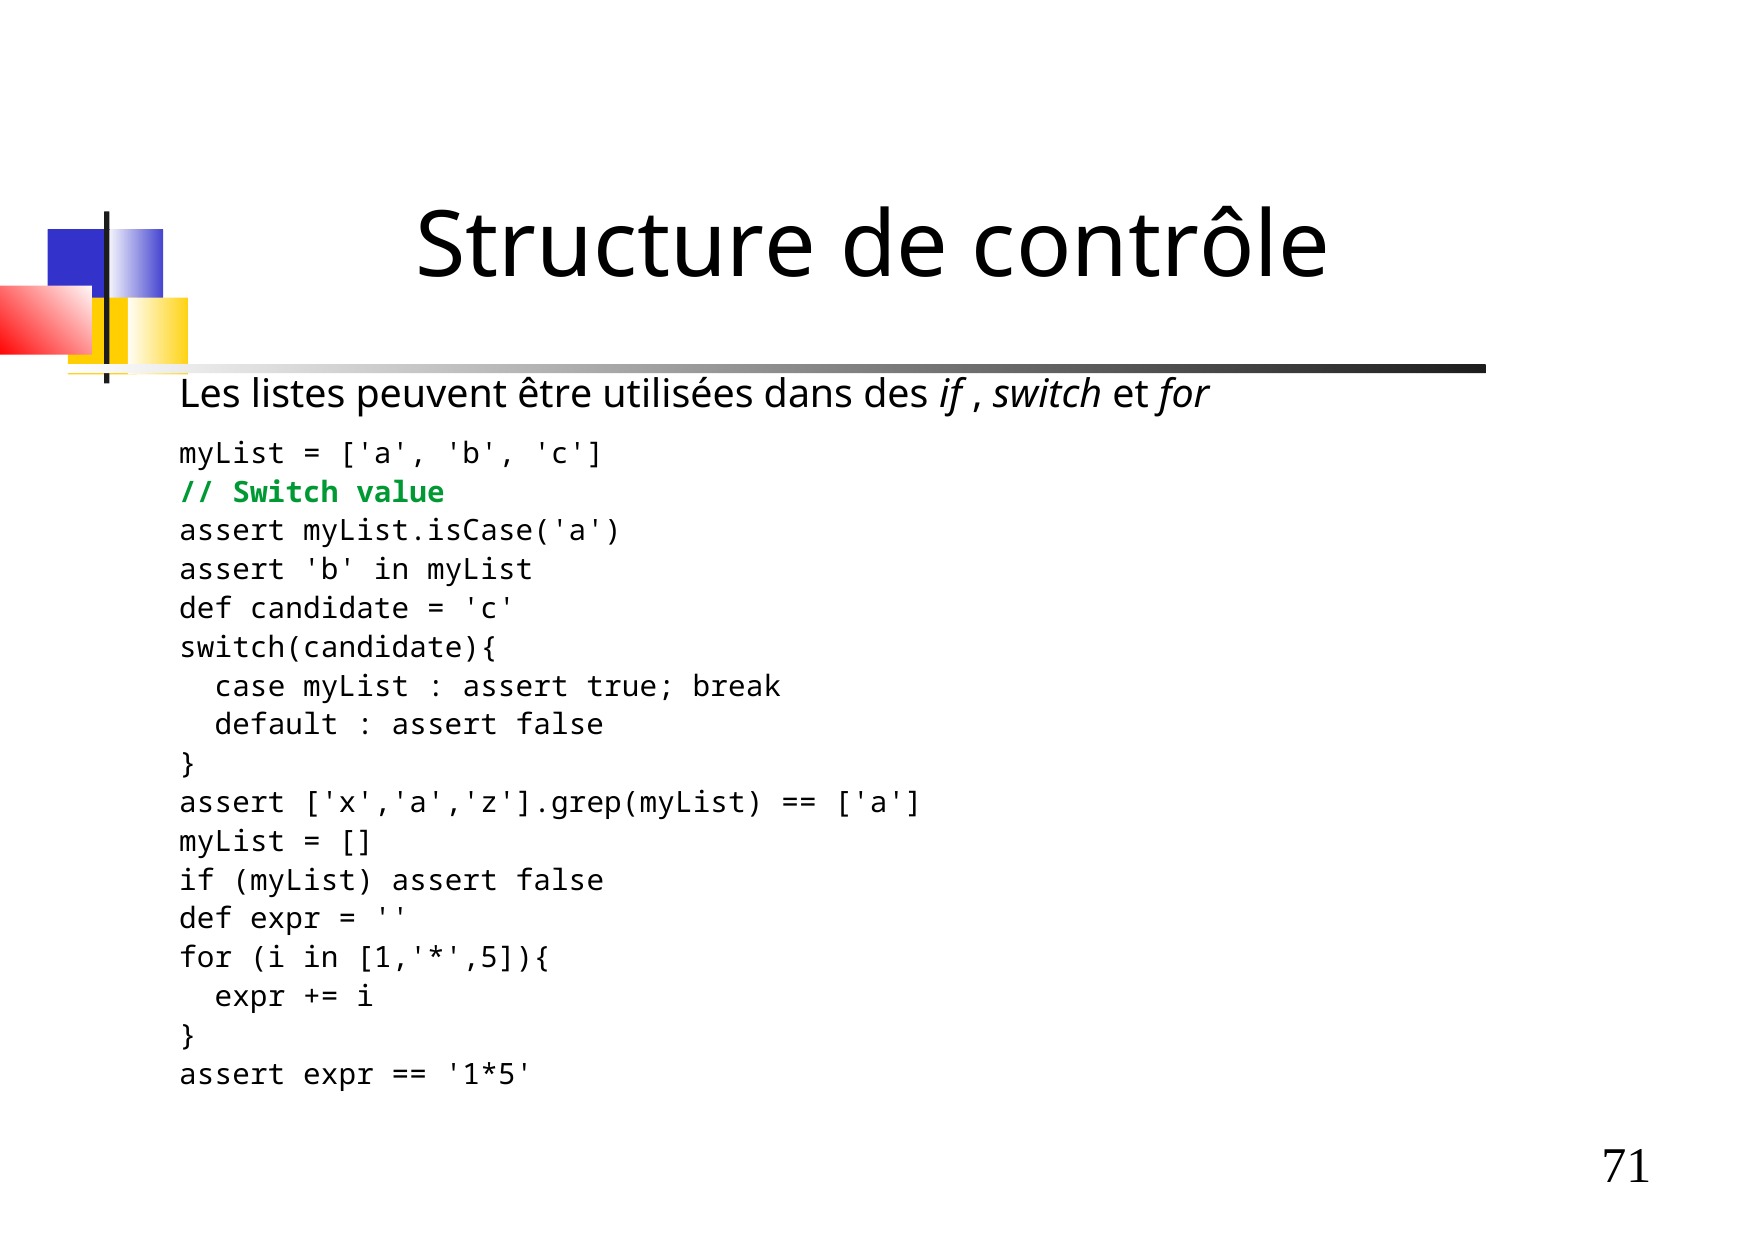

# Structure de contrôle
Les listes peuvent être utilisées dans des if , switch et for
myList = ['a', 'b', 'c']
// Switch value
assert myList.isCase('a')
assert 'b' in myList
def candidate = 'c'
switch(candidate){
 case myList : assert true; break
 default : assert false
}
assert ['x','a','z'].grep(myList) == ['a']
myList = []
if (myList) assert false
def expr = ''
for (i in [1,'*',5]){
 expr += i
}
assert expr == '1*5'